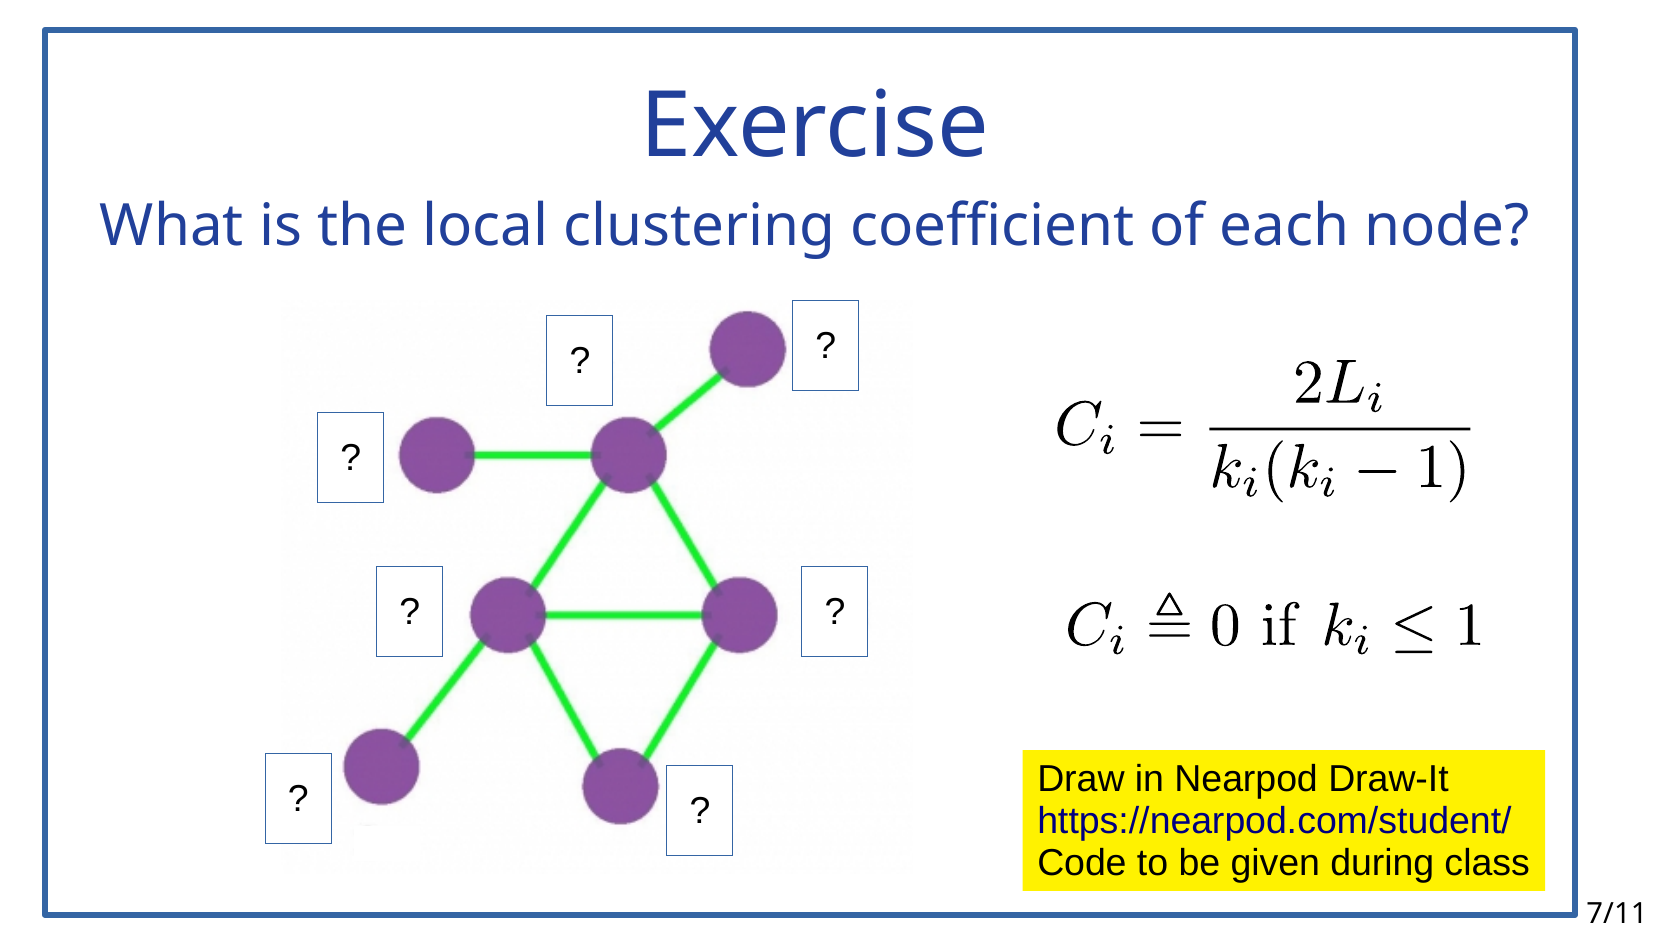

# Exercise What is the local clustering coefficient of each node?
?
?
?
?
?
Draw in Nearpod Draw-It
https://nearpod.com/student/
Code to be given during class
?
?
7